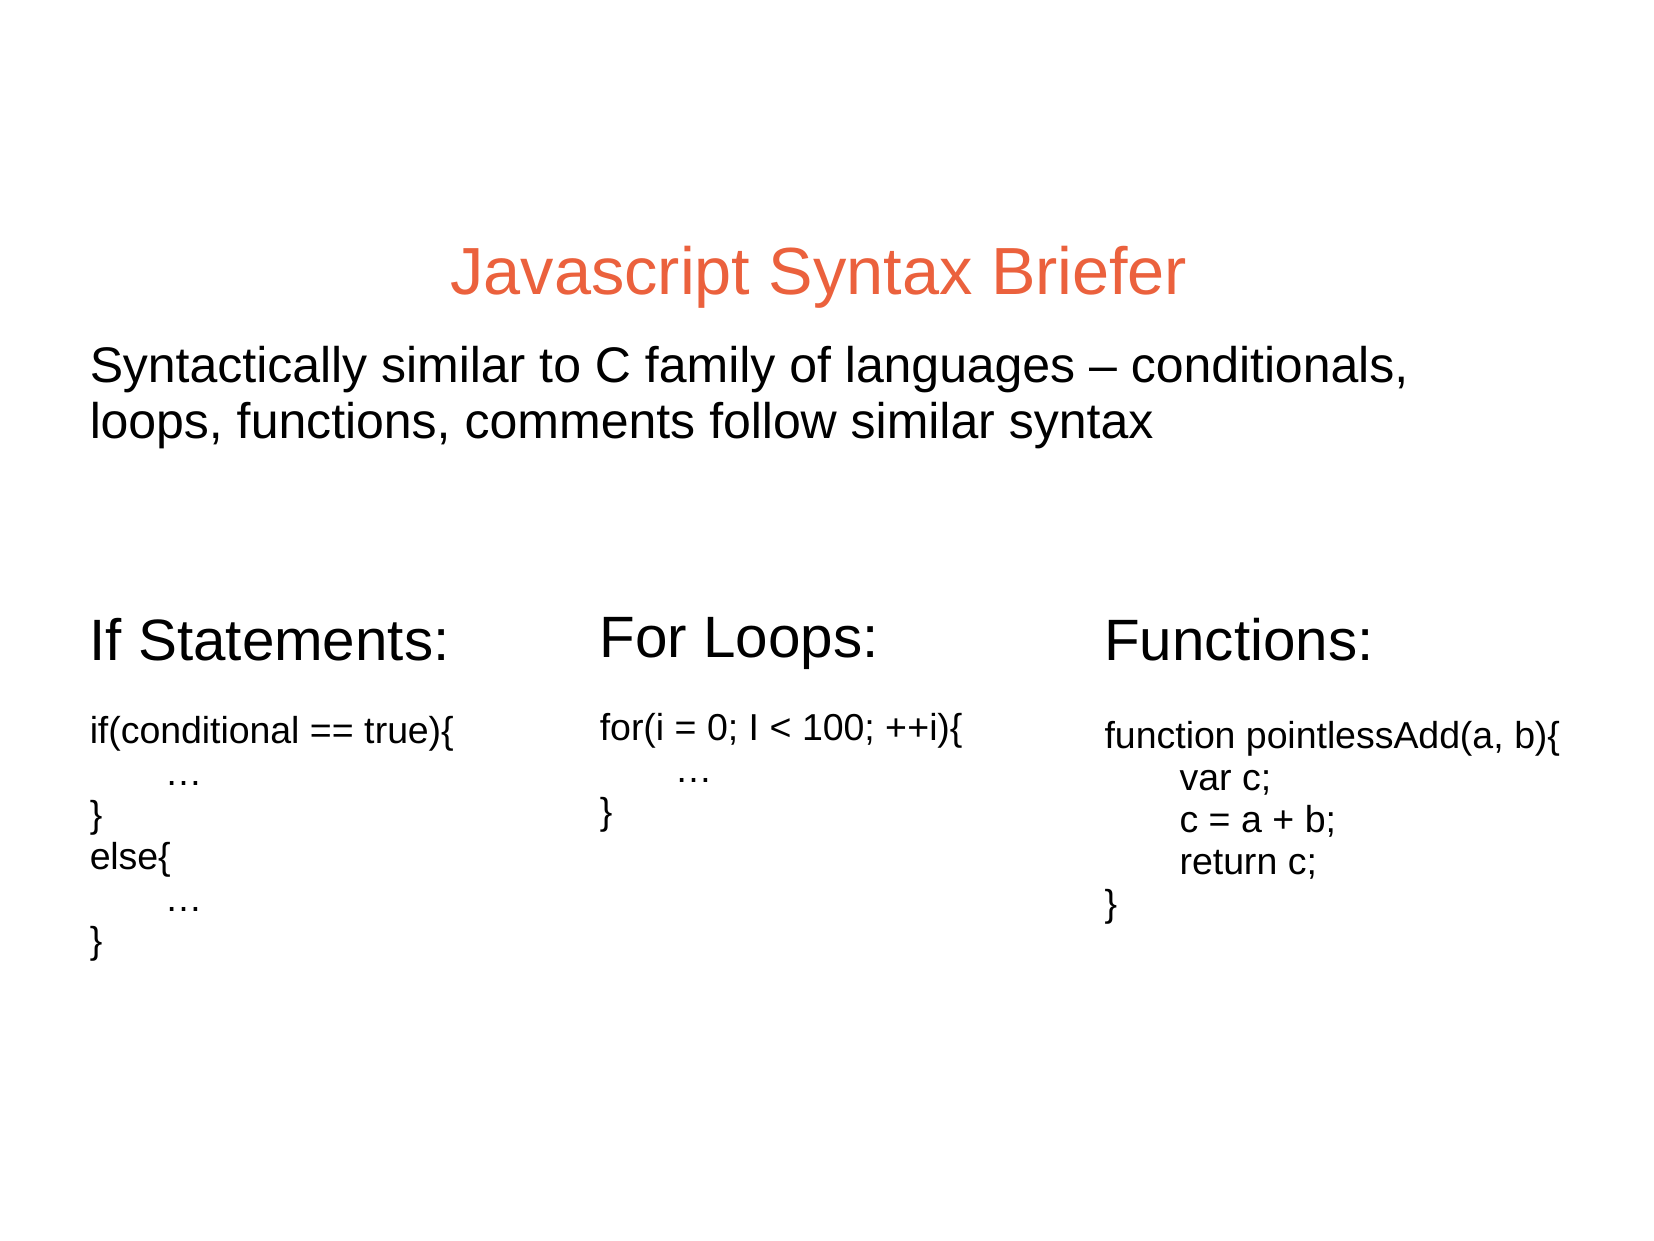

# Javascript Syntax Briefer
Syntactically similar to C family of languages – conditionals, loops, functions, comments follow similar syntax
For Loops:
for(i = 0; I < 100; ++i){
	…
}
If Statements:
if(conditional == true){
	…
}
else{
	…
}
Functions:
function pointlessAdd(a, b){
	var c;
	c = a + b;
	return c;
}